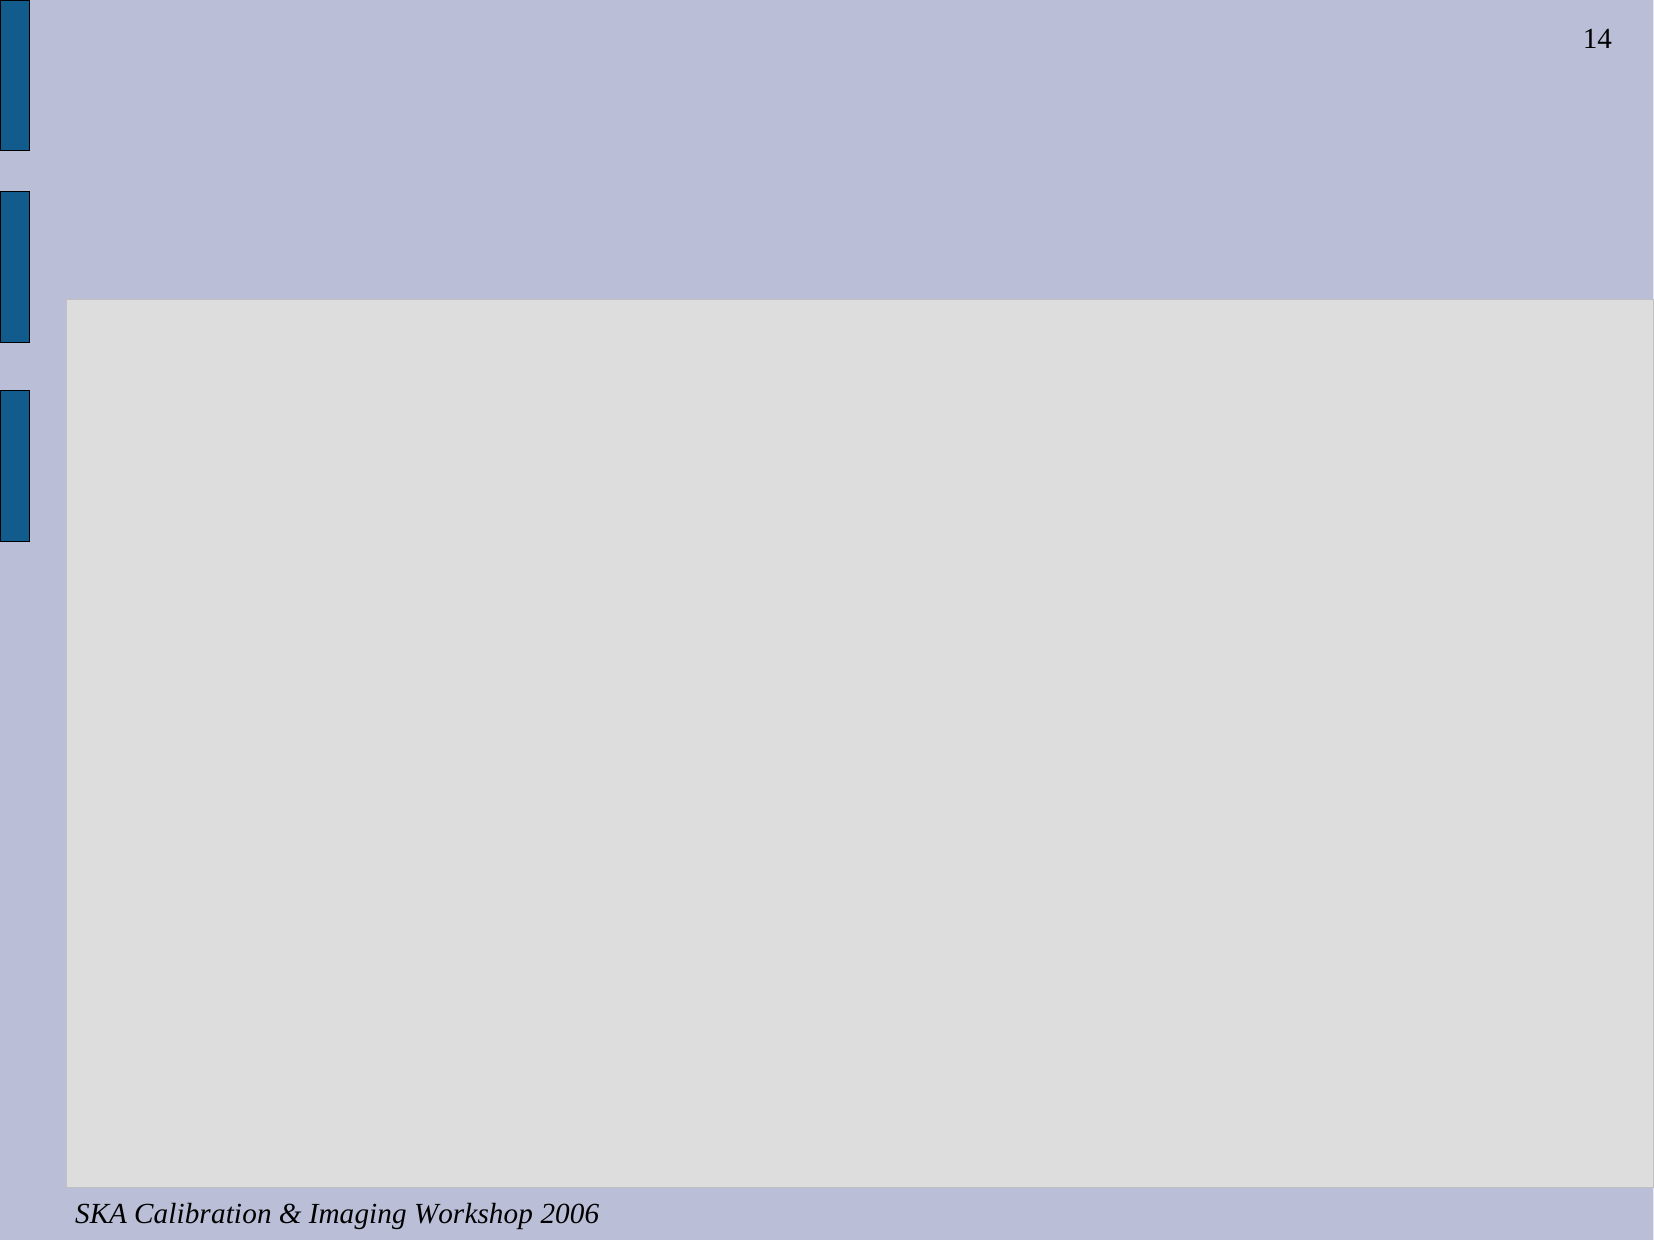

14
#
SKA Calibration & Imaging Workshop 2006